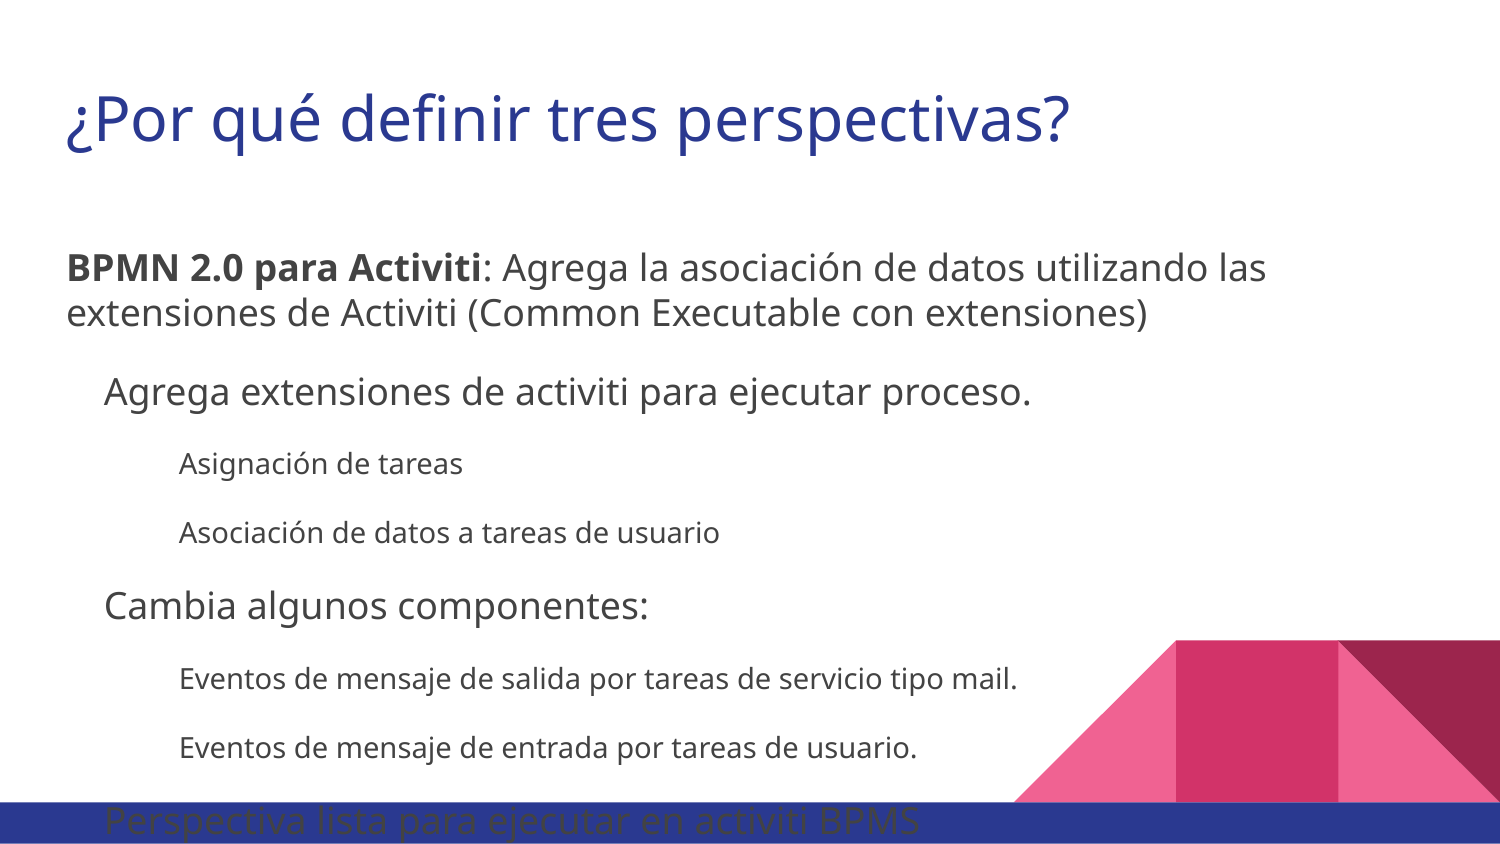

¿Por qué definir tres perspectivas?
# BPMN 2.0 para Activiti: Agrega la asociación de datos utilizando las extensiones de Activiti (Common Executable con extensiones)
Agrega extensiones de activiti para ejecutar proceso.
Asignación de tareas
Asociación de datos a tareas de usuario
Cambia algunos componentes:
Eventos de mensaje de salida por tareas de servicio tipo mail.
Eventos de mensaje de entrada por tareas de usuario.
Perspectiva lista para ejecutar en activiti BPMS